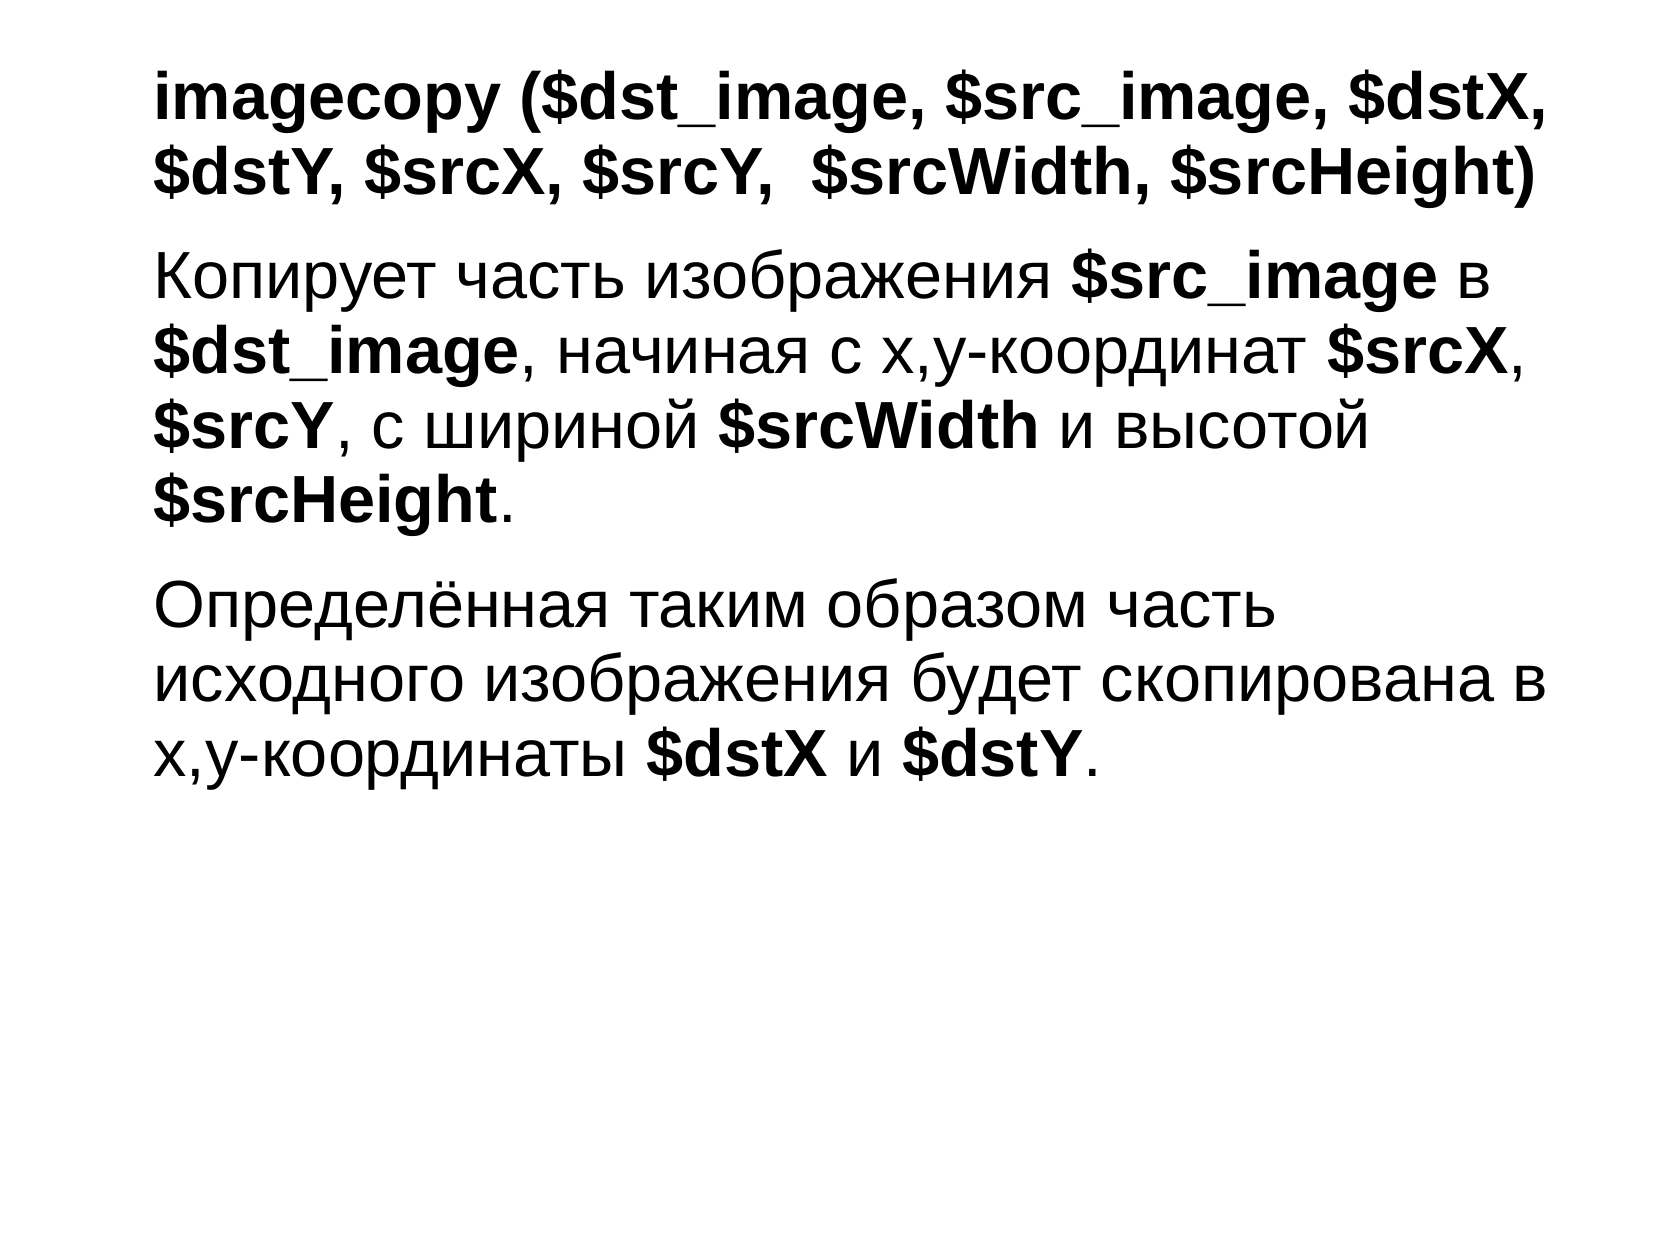

# imagecopy ($dst_image, $src_image, $dstX, $dstY, $srcX, $srcY, $srcWidth, $srcHeight)
Копирует часть изображения $src_image в $dst_image, начиная с x,y-координат $srcX, $srcY, с шириной $srcWidth и высотой $srcHeight.
Определённая таким образом часть исходного изображения будет скопирована в x,y-координаты $dstX и $dstY.